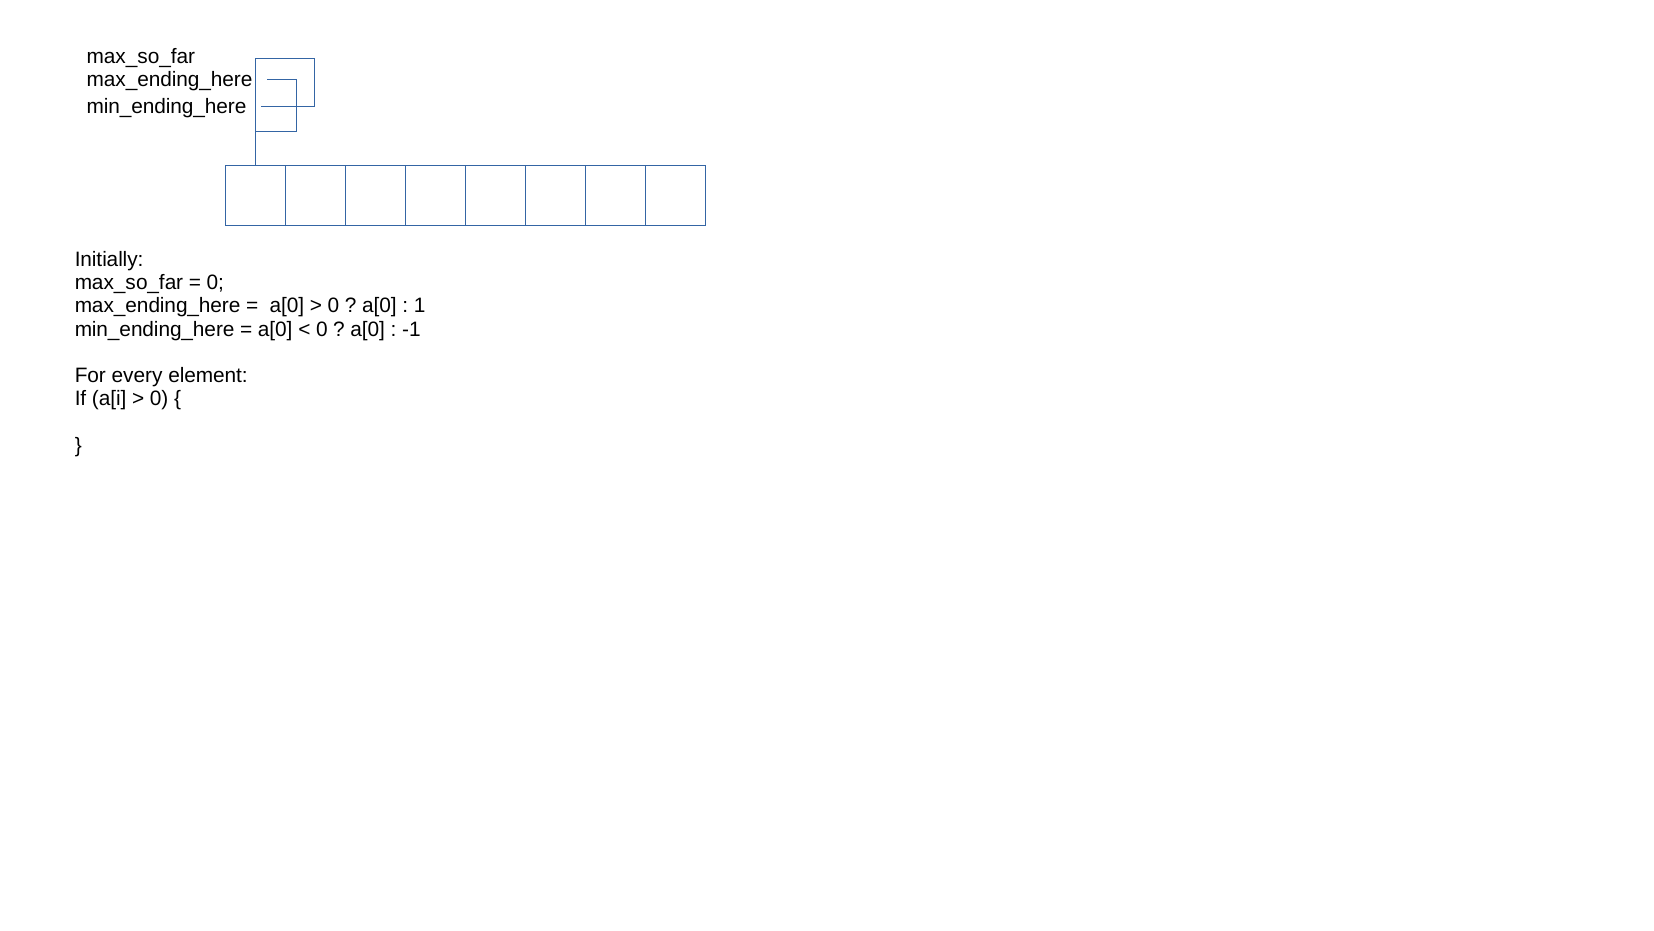

max_so_far
max_ending_here
min_ending_here
Initially:
max_so_far = 0;
max_ending_here = a[0] > 0 ? a[0] : 1
min_ending_here = a[0] < 0 ? a[0] : -1
For every element:
If (a[i] > 0) {
}